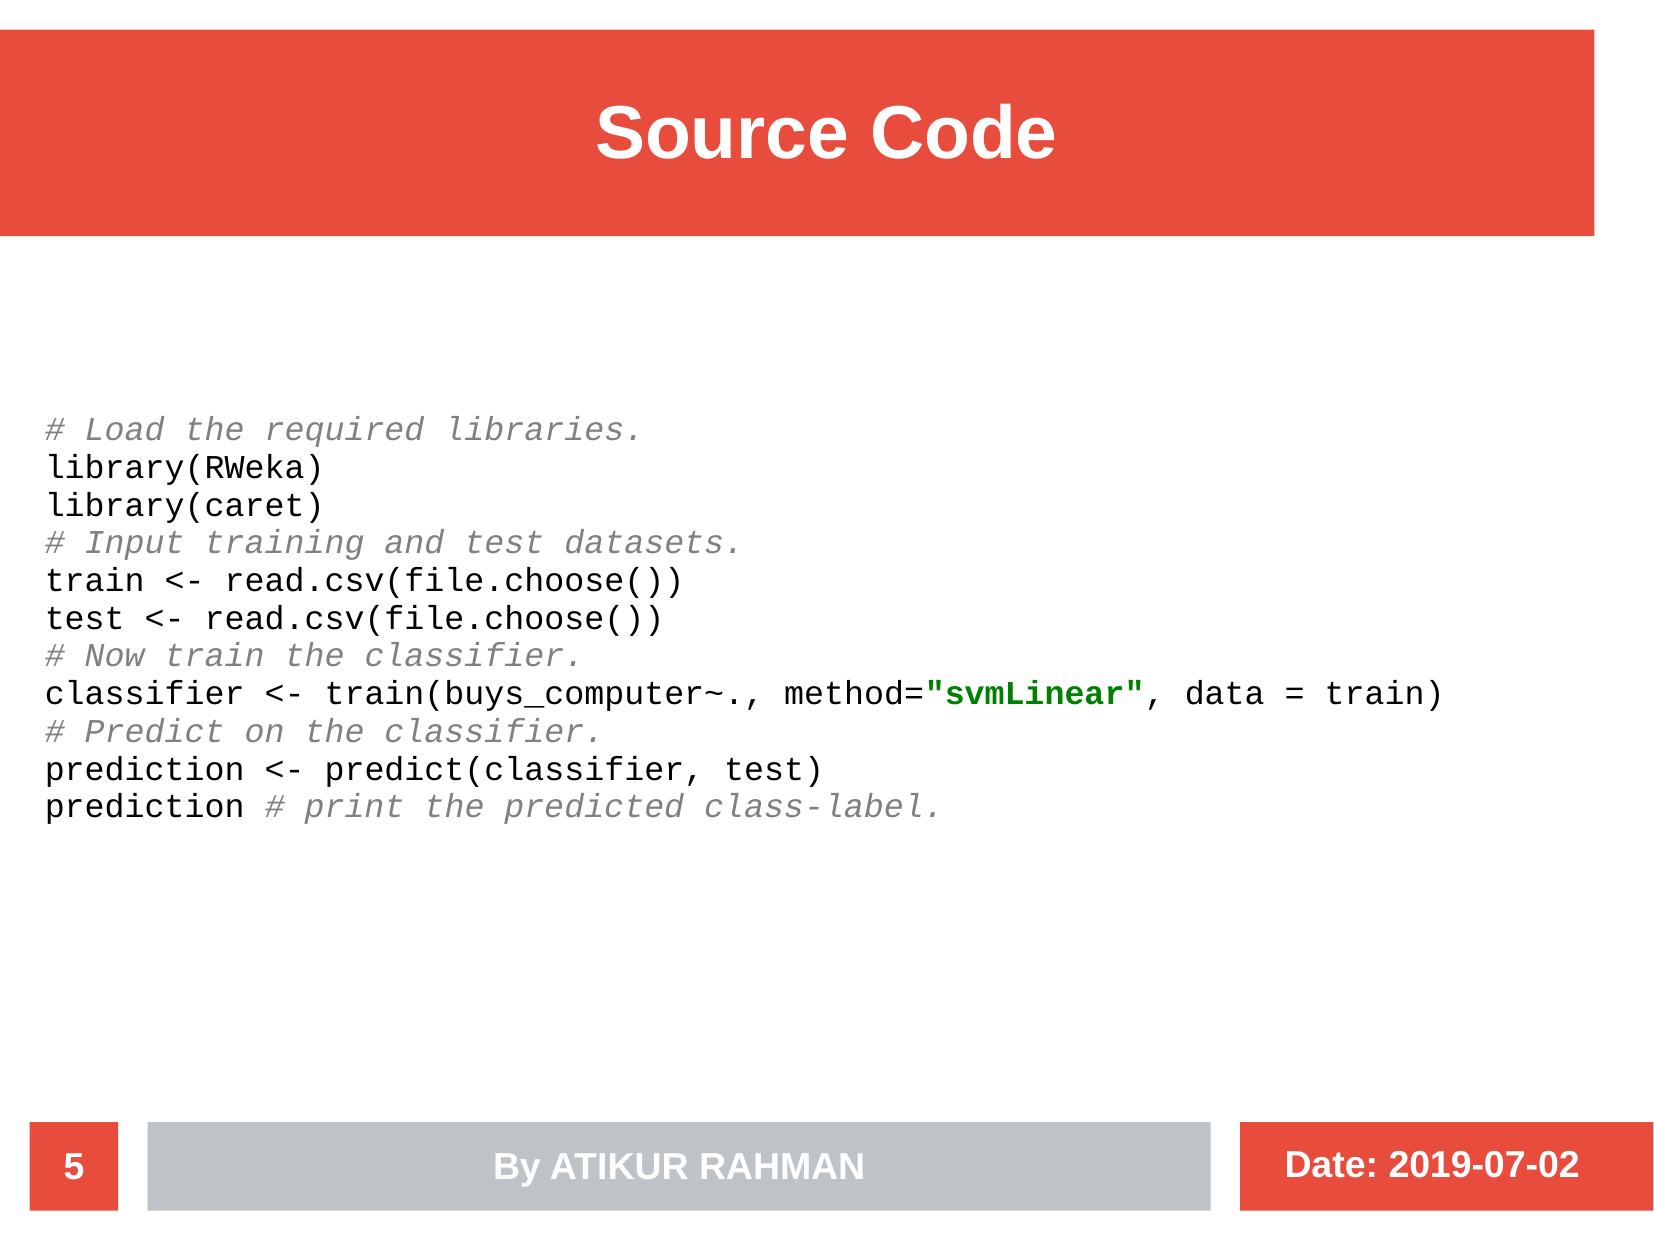

# Source Code
# Load the required libraries. library(RWeka) library(caret) # Input training and test datasets. train <- read.csv(file.choose()) test <- read.csv(file.choose()) # Now train the classifier. classifier <- train(buys_computer~., method="svmLinear", data = train) # Predict on the classifier. prediction <- predict(classifier, test) prediction # print the predicted class-label.
5
By ATIKUR RAHMAN
Date: 2019-07-02